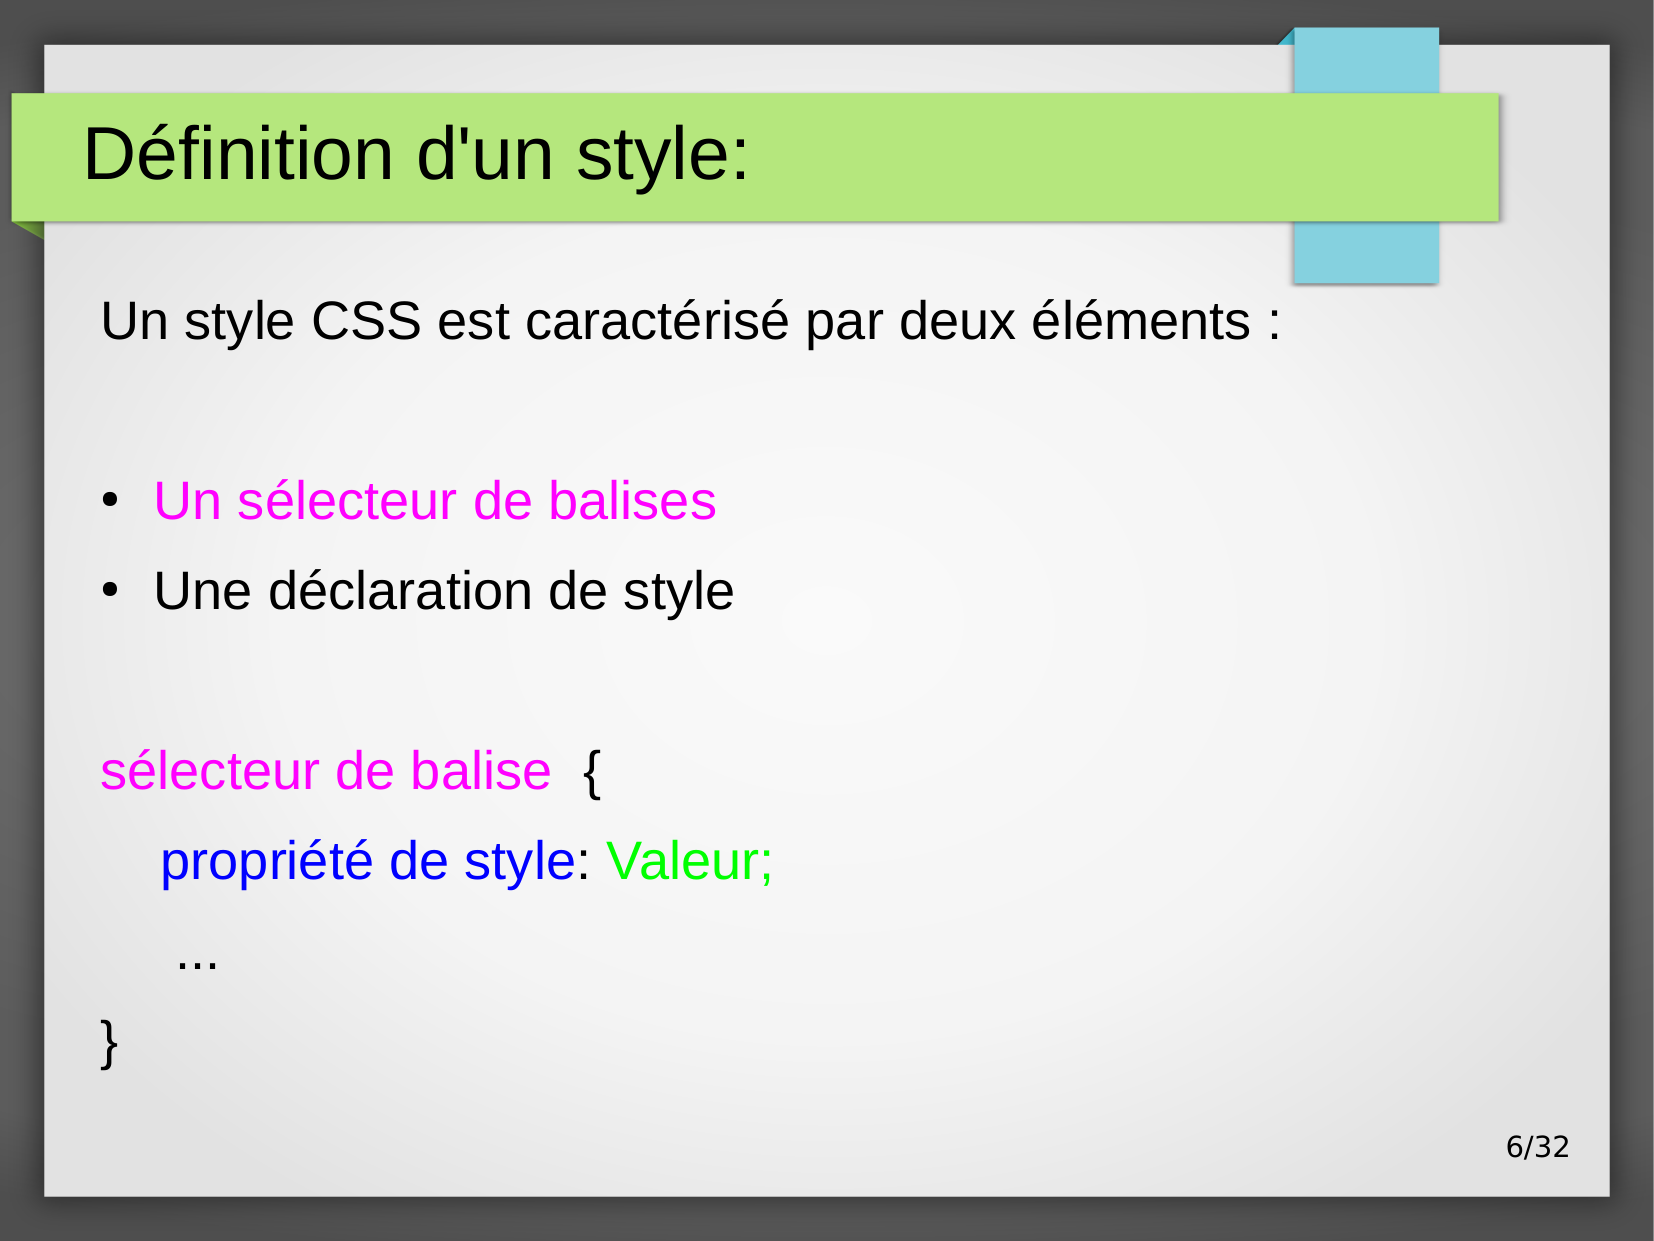

# Définition d'un style:
Un style CSS est caractérisé par deux éléments :
Un sélecteur de balises
Une déclaration de style
sélecteur de balise {
 propriété de style: Valeur;
 ...
}
6